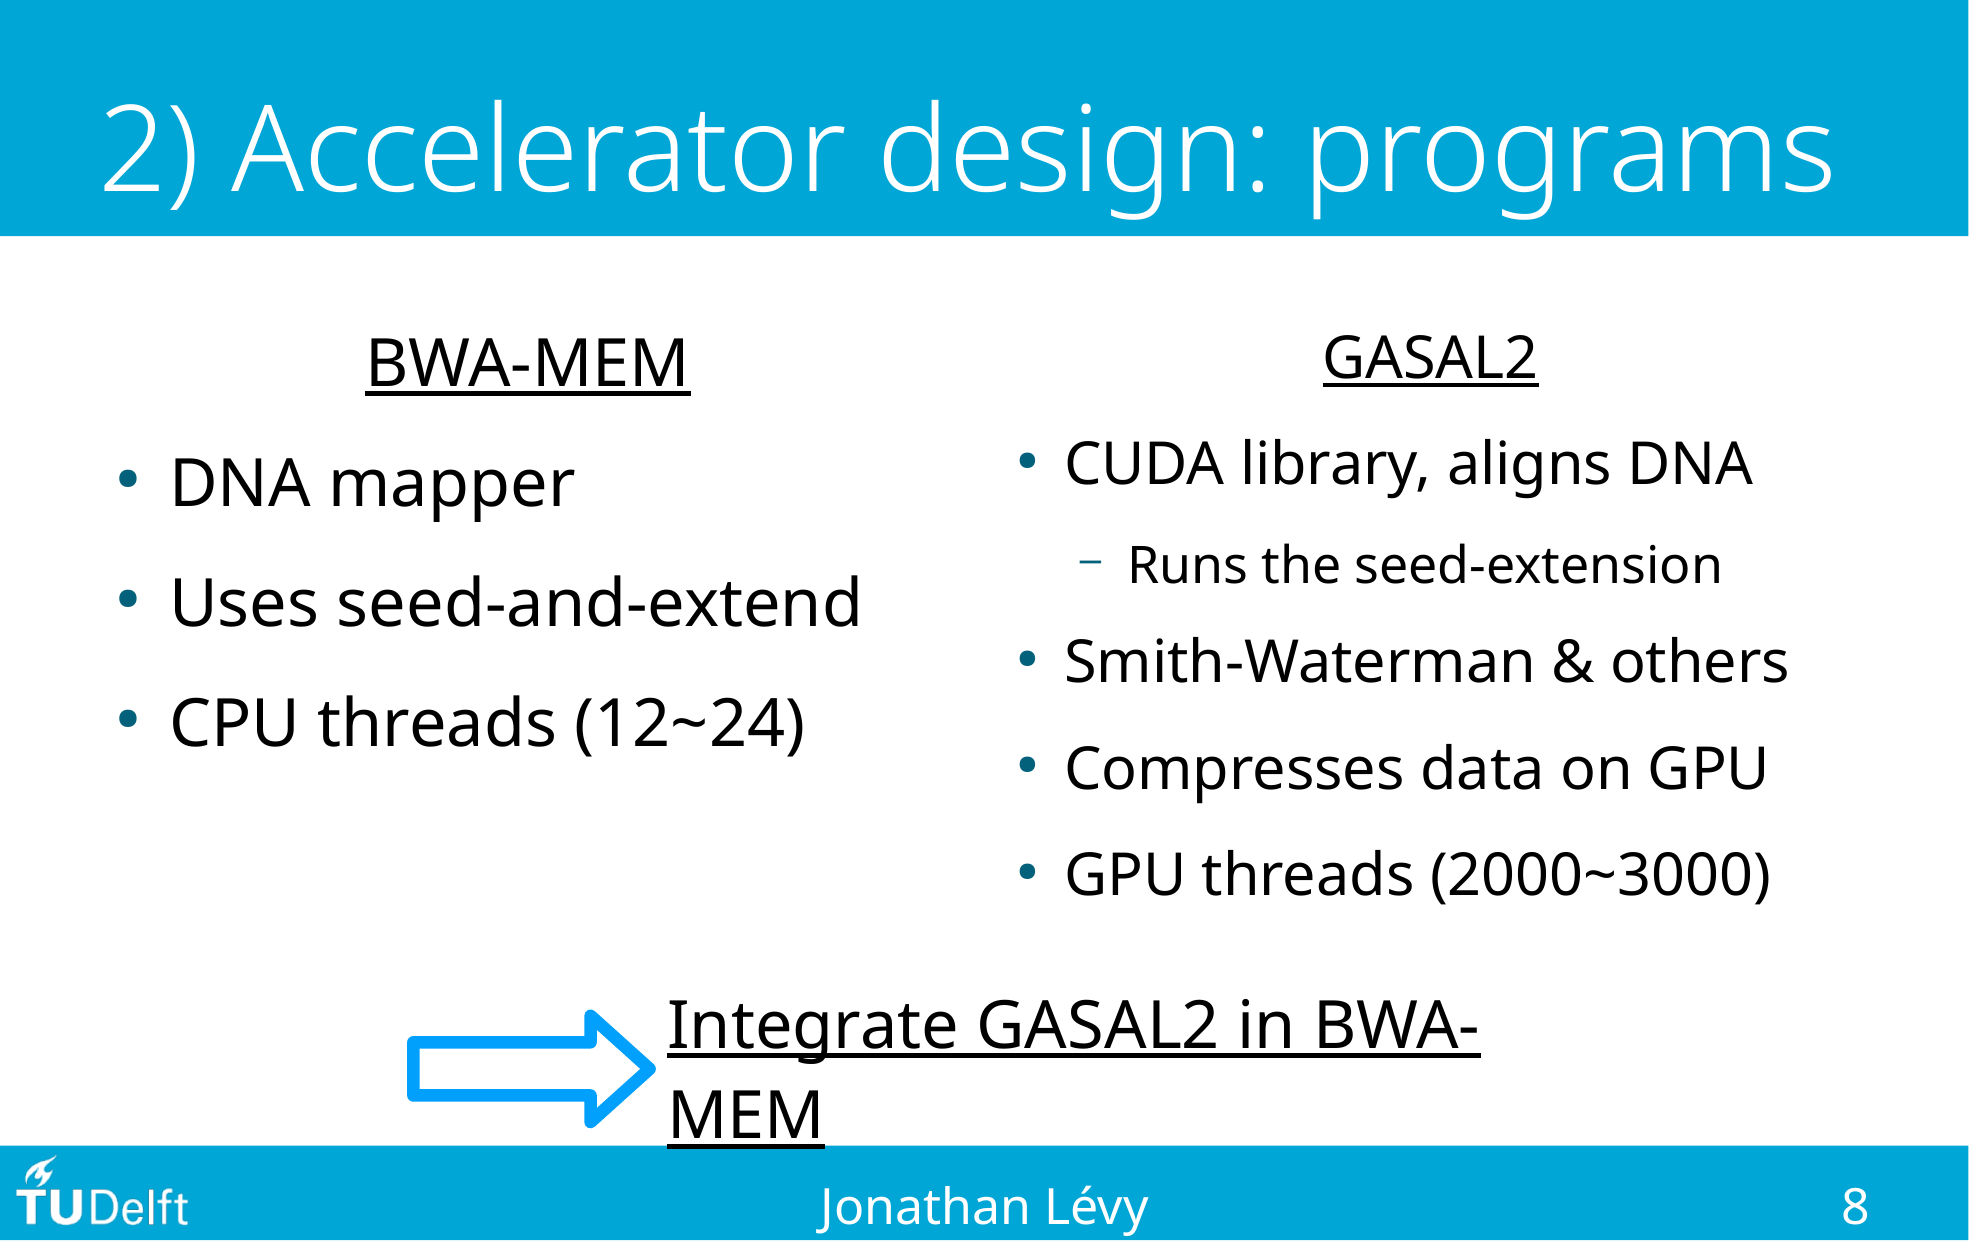

# 2) Accelerator design: programs
BWA-MEM
DNA mapper
Uses seed-and-extend
CPU threads (12~24)
GASAL2
CUDA library, aligns DNA
Runs the seed-extension
Smith-Waterman & others
Compresses data on GPU
GPU threads (2000~3000)
Integrate GASAL2 in BWA-MEM
Jonathan Lévy
8